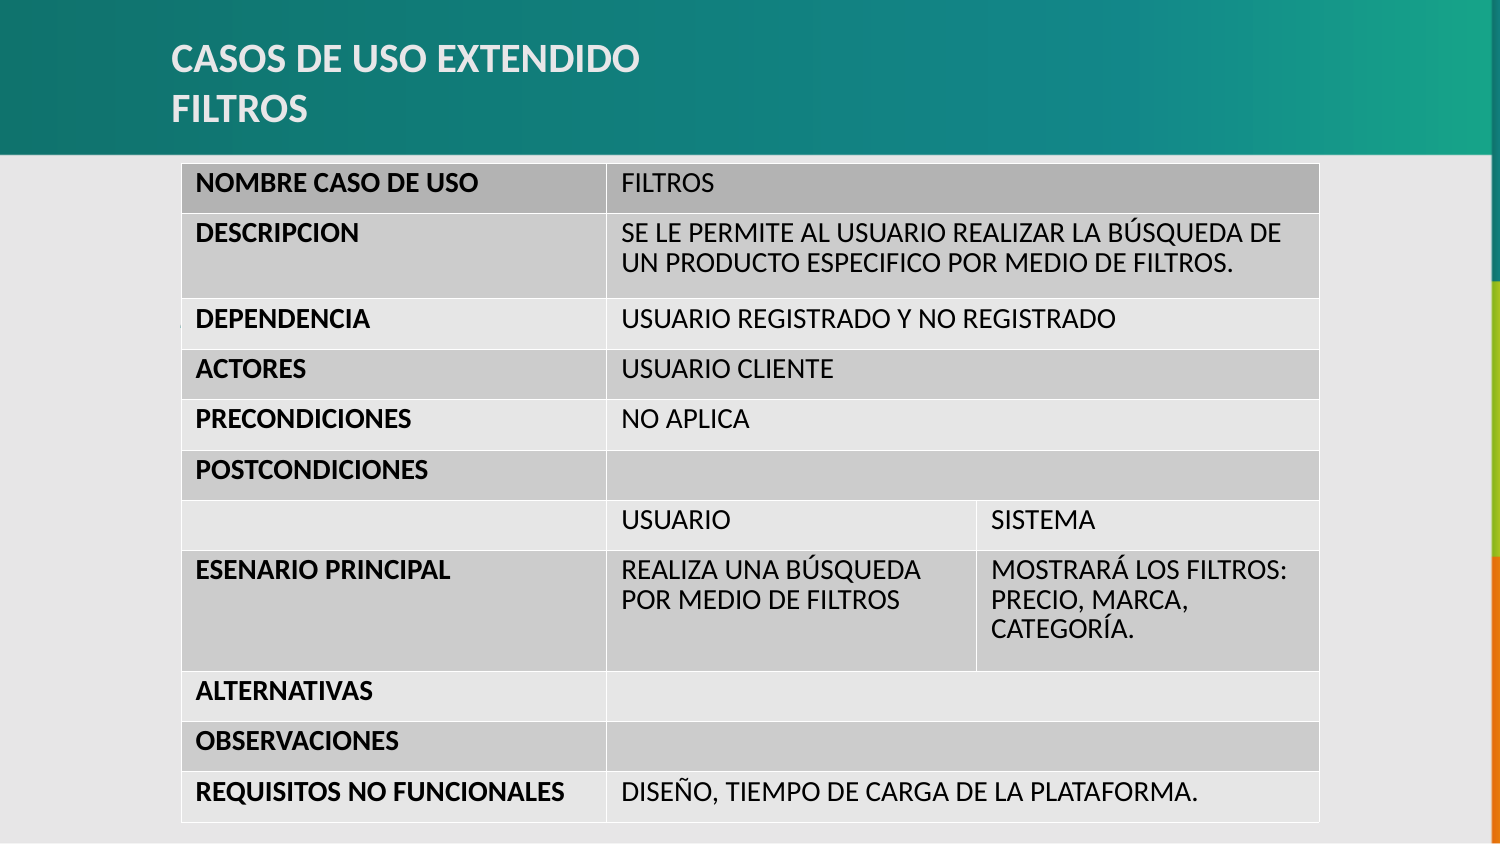

CASOS DE USO EXTENDIDO
FILTROS
| NOMBRE CASO DE USO | FILTROS | |
| --- | --- | --- |
| DESCRIPCION | SE LE PERMITE AL USUARIO REALIZAR LA BÚSQUEDA DE UN PRODUCTO ESPECIFICO POR MEDIO DE FILTROS. | |
| DEPENDENCIA | USUARIO REGISTRADO Y NO REGISTRADO | |
| ACTORES | USUARIO CLIENTE | |
| PRECONDICIONES | NO APLICA | |
| POSTCONDICIONES | | |
| | USUARIO | SISTEMA |
| ESENARIO PRINCIPAL | REALIZA UNA BÚSQUEDA POR MEDIO DE FILTROS | MOSTRARÁ LOS FILTROS: PRECIO, MARCA, CATEGORÍA. |
| ALTERNATIVAS | | |
| OBSERVACIONES | | |
| REQUISITOS NO FUNCIONALES | DISEÑO, TIEMPO DE CARGA DE LA PLATAFORMA. | |